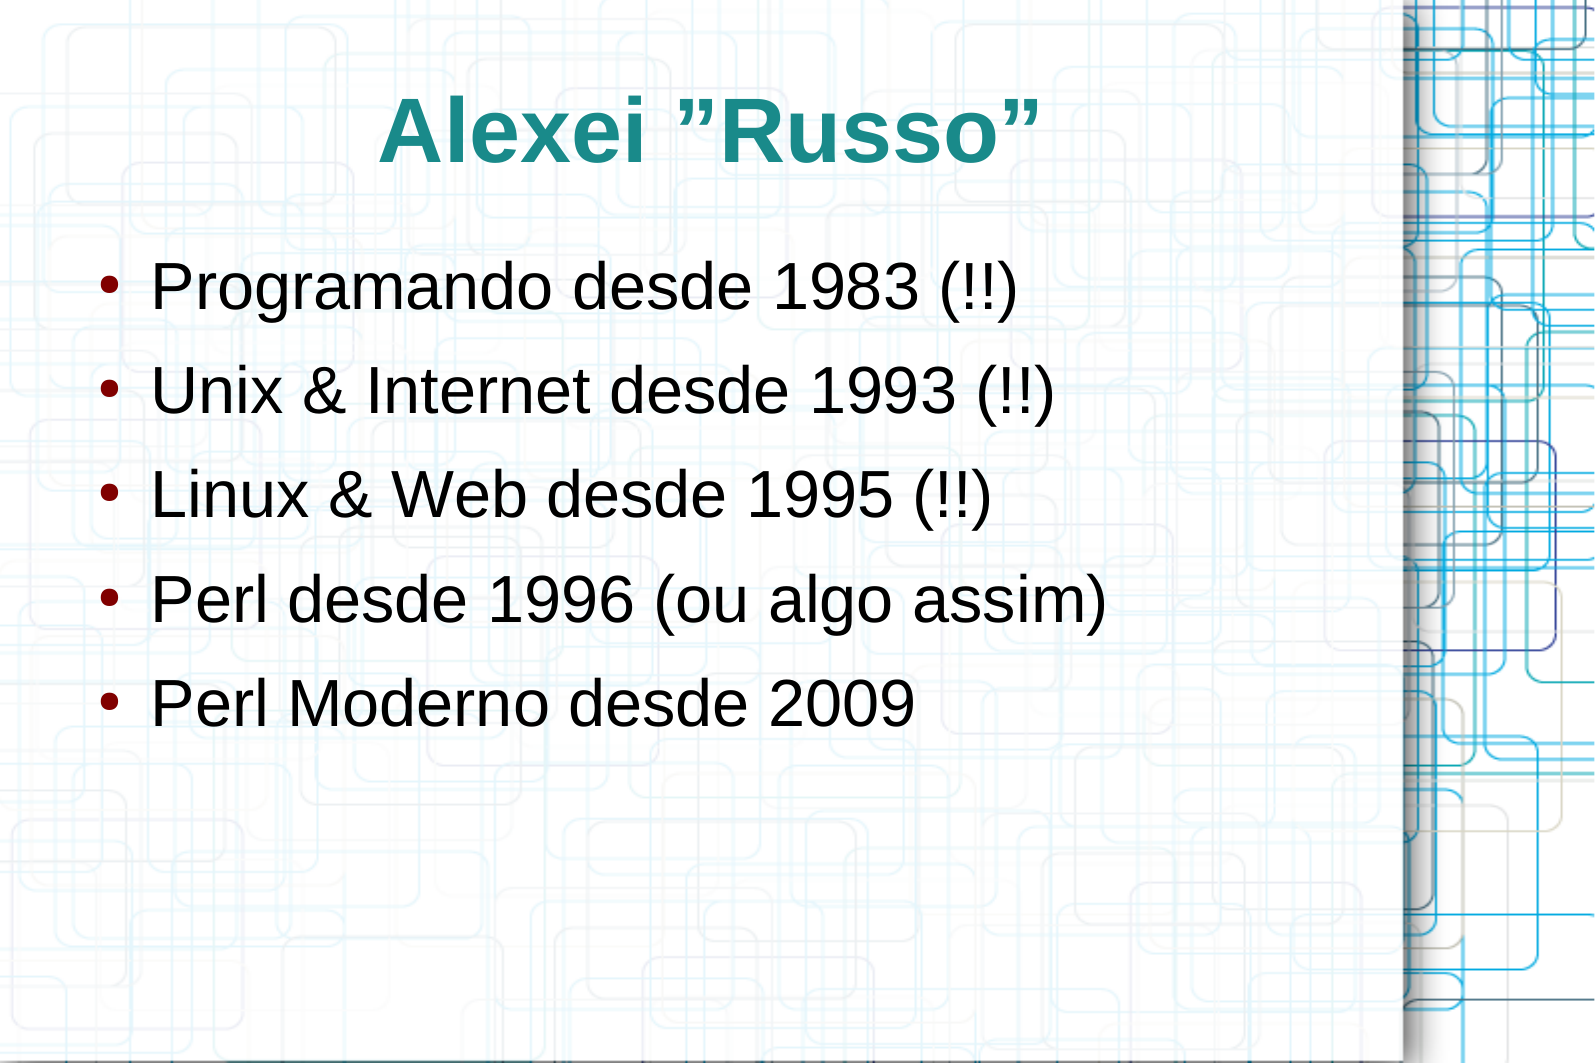

# Alexei ”Russo”
Programando desde 1983 (!!)
Unix & Internet desde 1993 (!!)
Linux & Web desde 1995 (!!)
Perl desde 1996 (ou algo assim)
Perl Moderno desde 2009